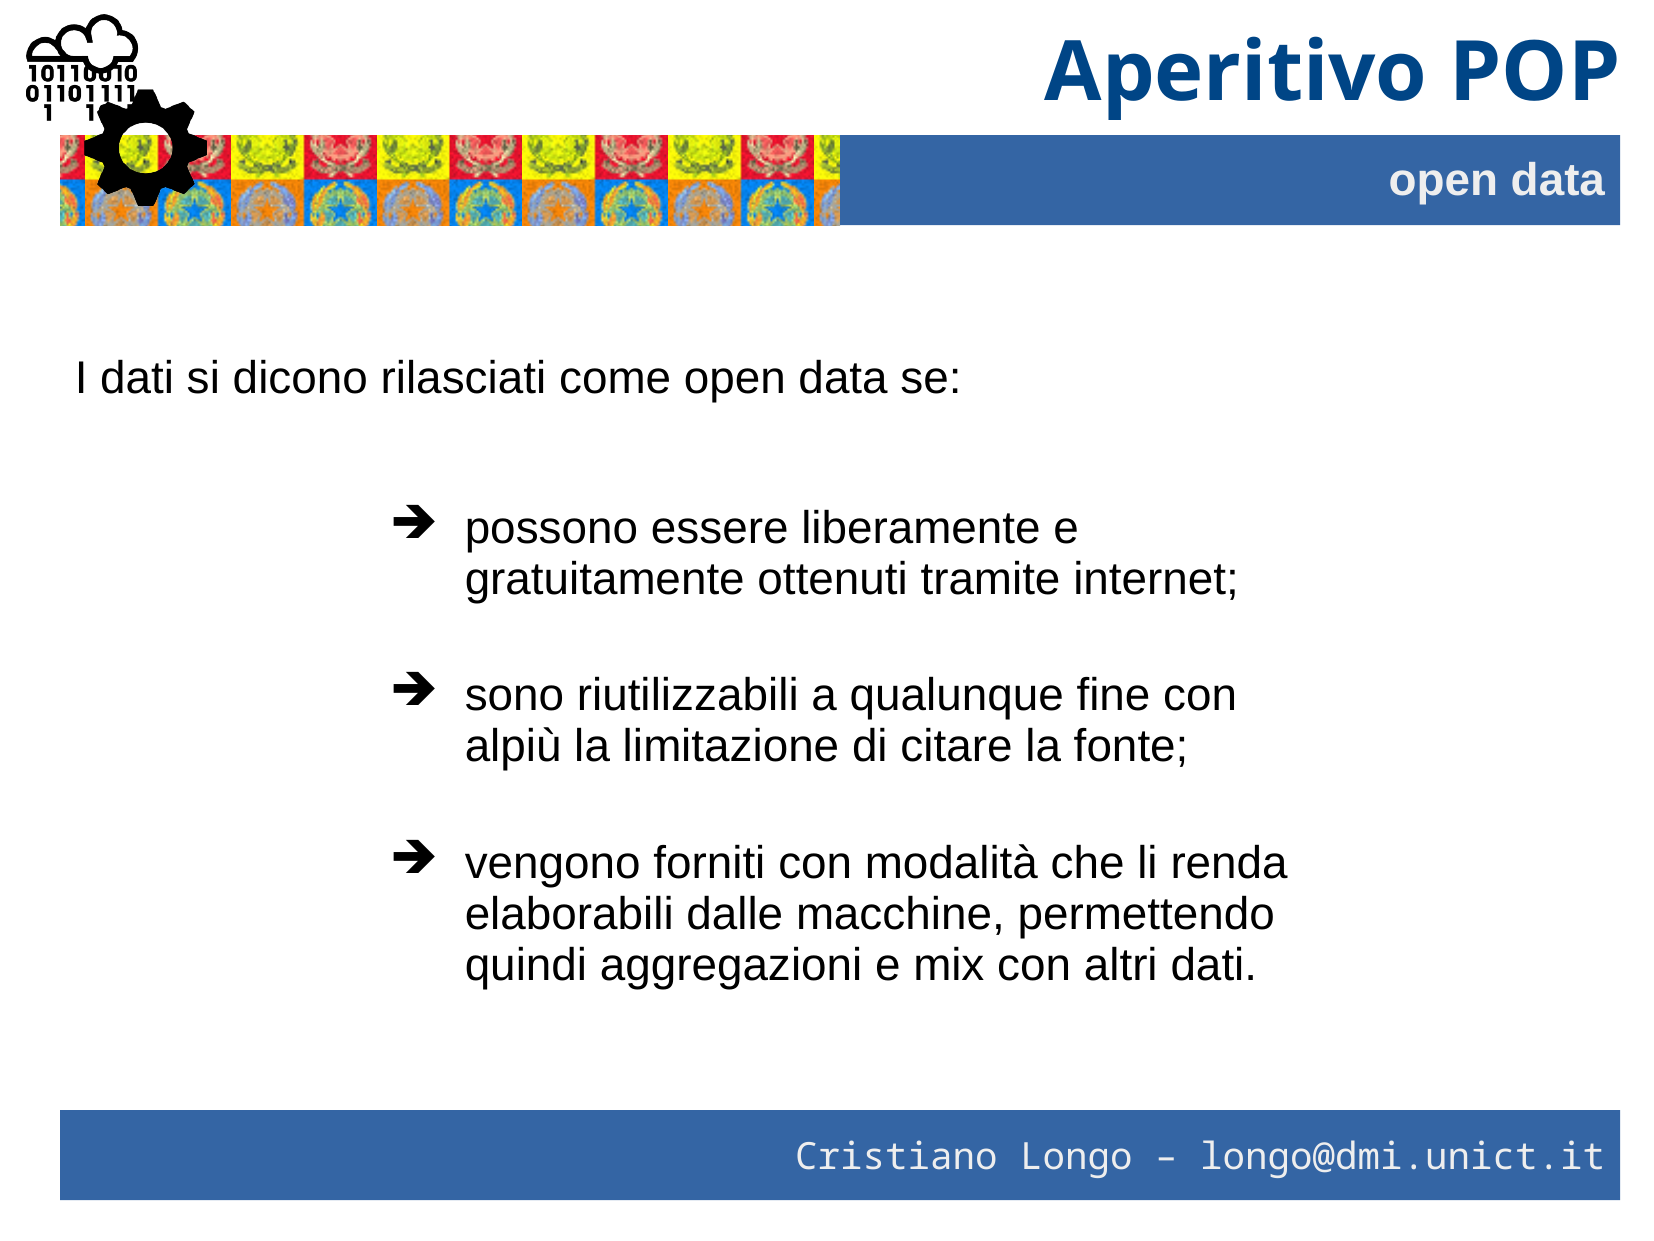

Aperitivo POP
open data
I dati si dicono rilasciati come open data se:
possono essere liberamente e gratuitamente ottenuti tramite internet;
sono riutilizzabili a qualunque fine con alpiù la limitazione di citare la fonte;
vengono forniti con modalità che li renda elaborabili dalle macchine, permettendo quindi aggregazioni e mix con altri dati.
Cristiano Longo – longo@dmi.unict.it